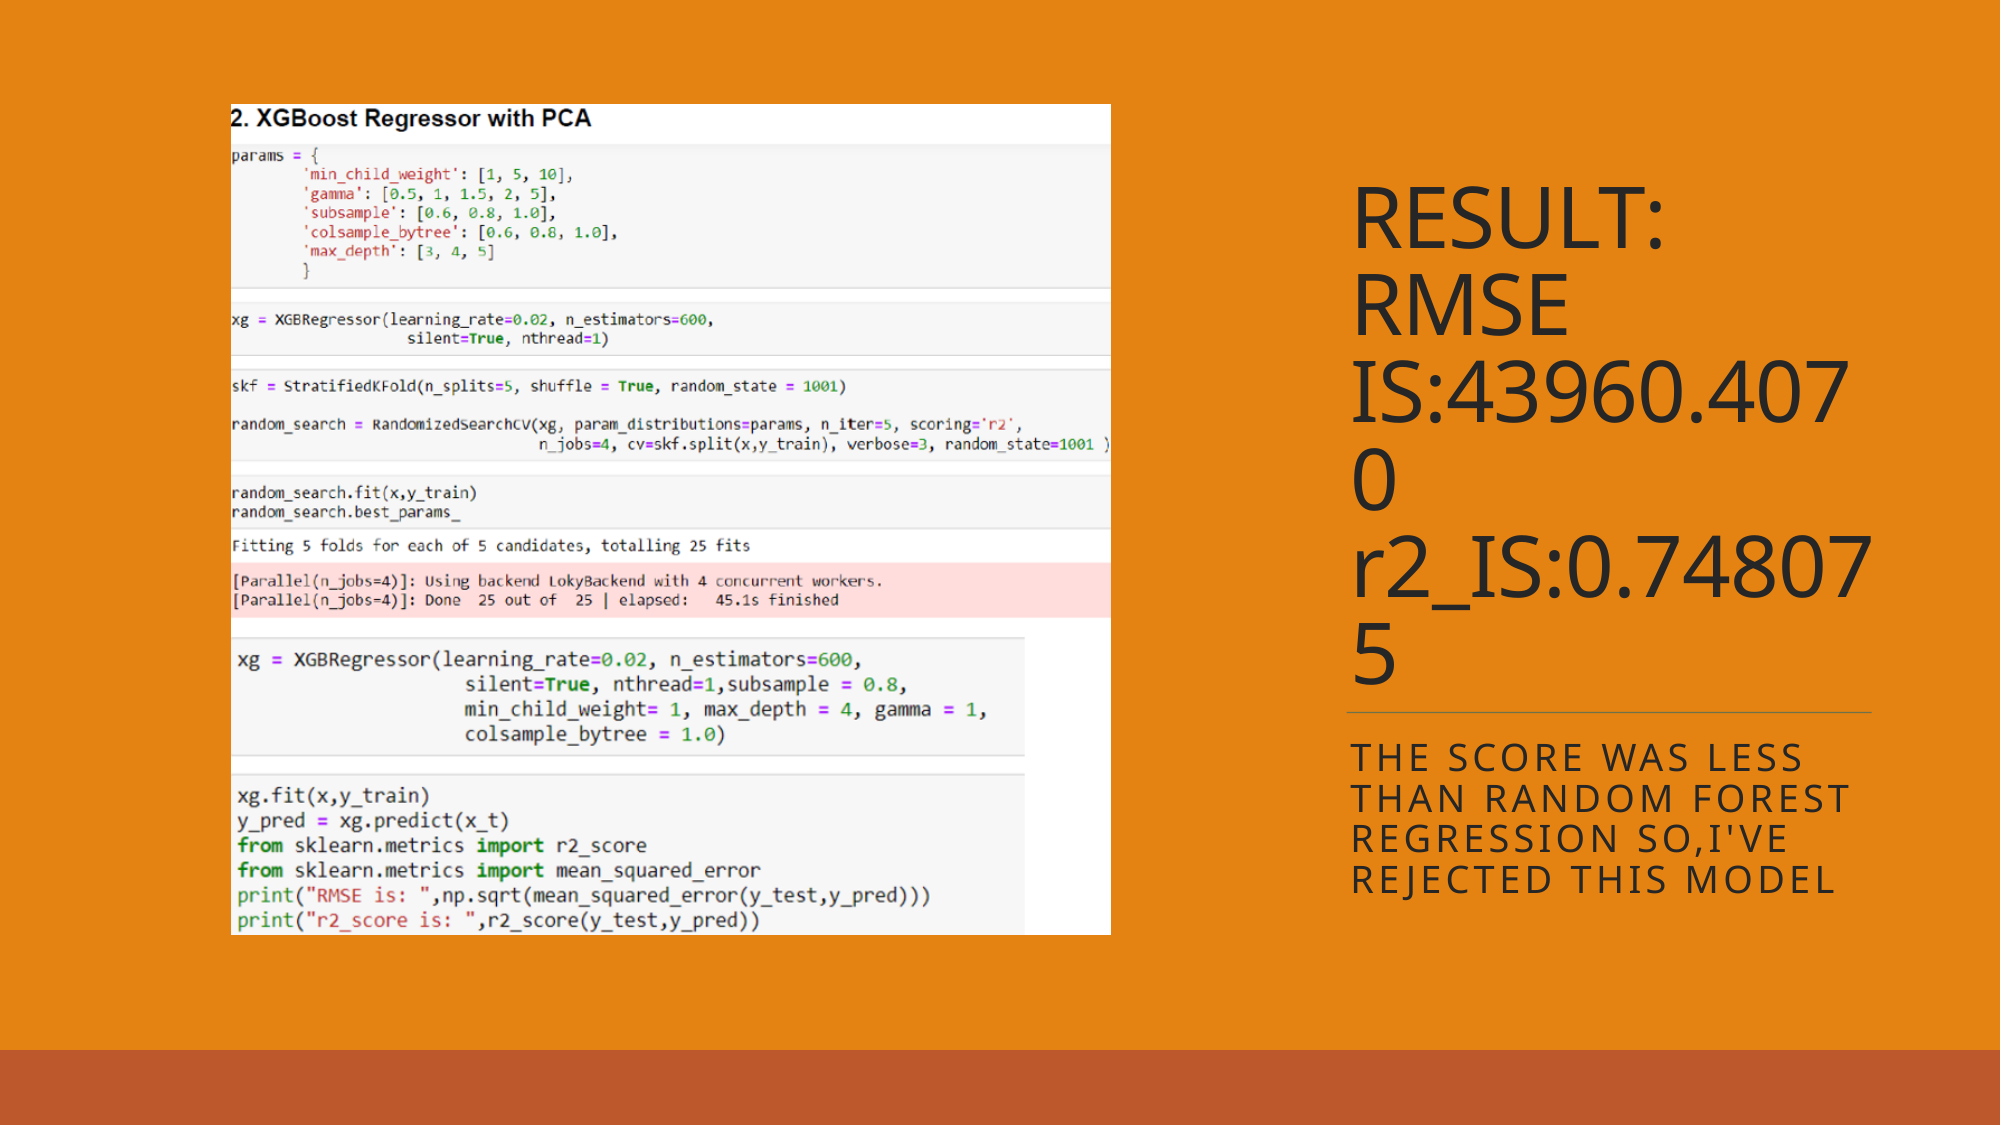

# RESULT: RMSE IS:43960.4070 r2_IS:0.748075
THE SCORE WAS LESS THAN RANDOM FOREST REGRESSION SO,I'VE REJECTED THIS MODEL